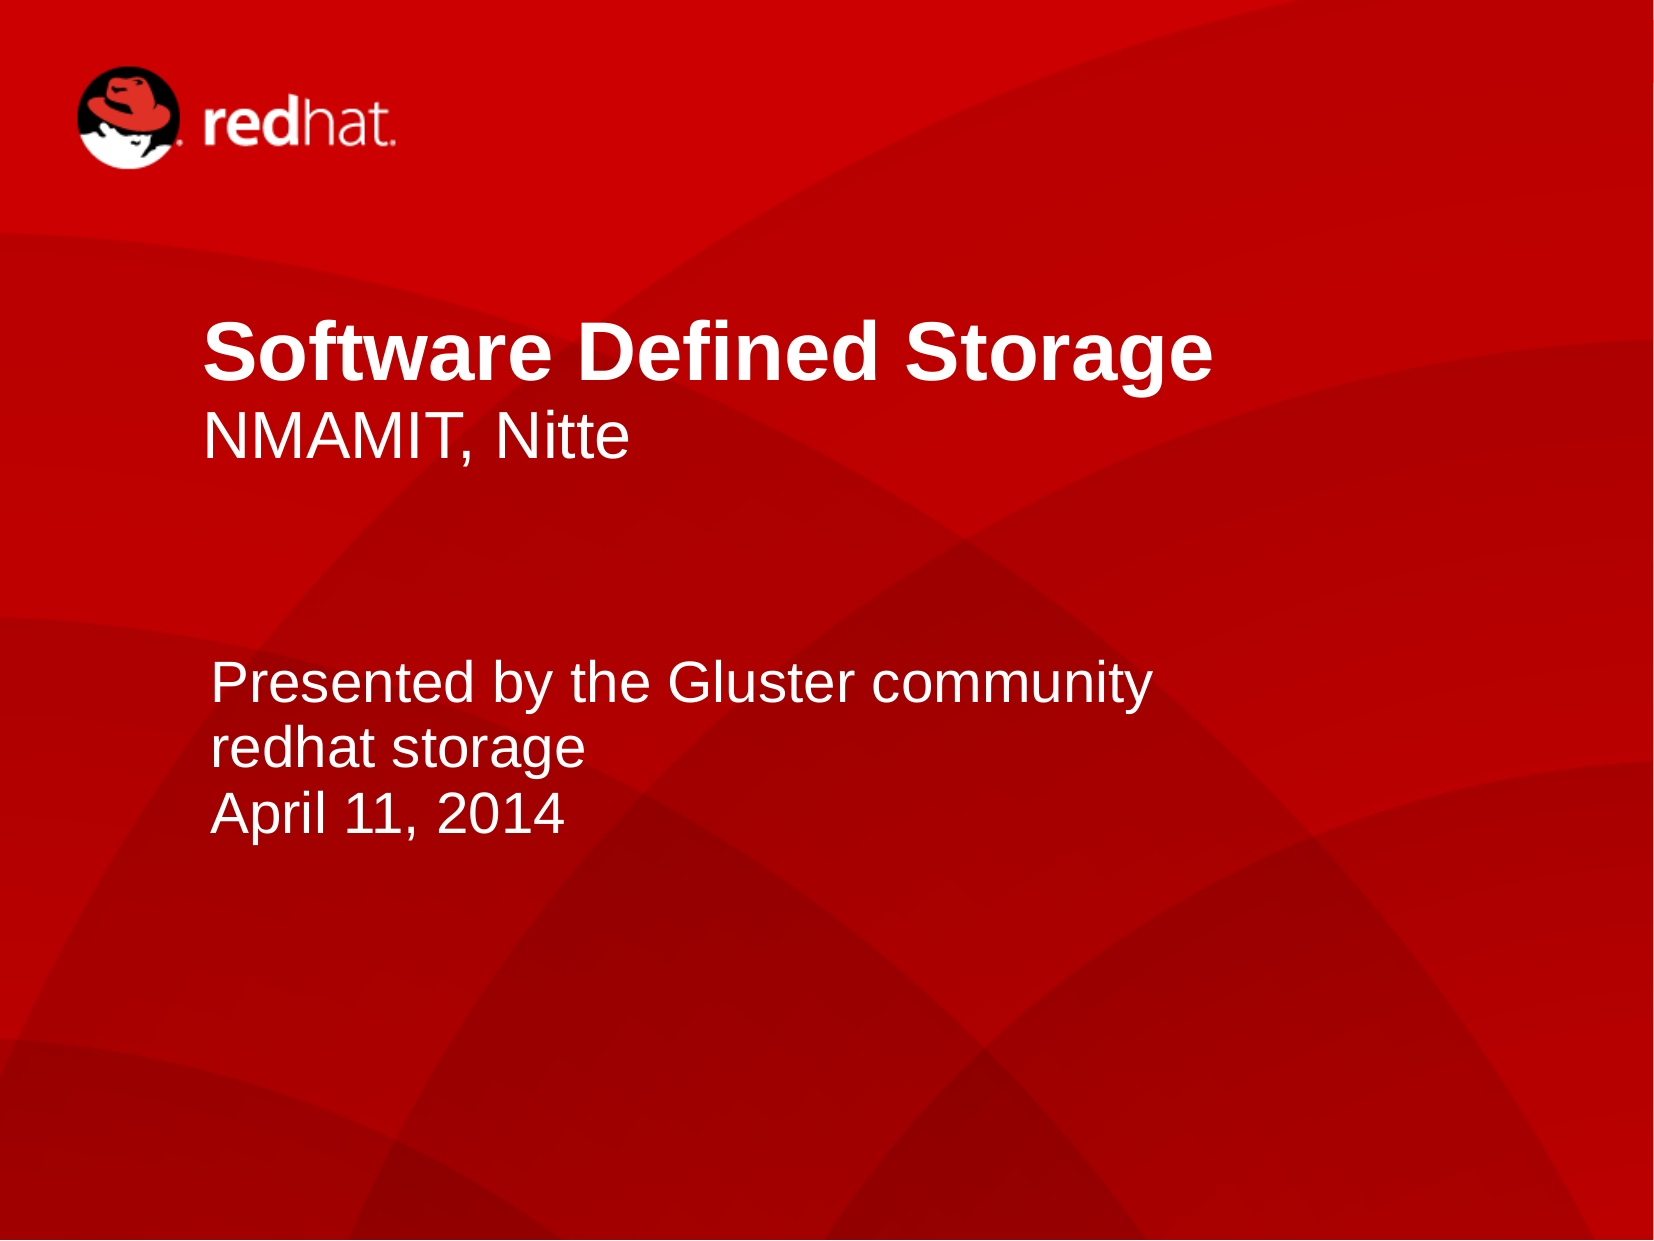

Software Defined Storage
NMAMIT, Nitte
Presented by the Gluster community
redhat storage
April 11, 2014